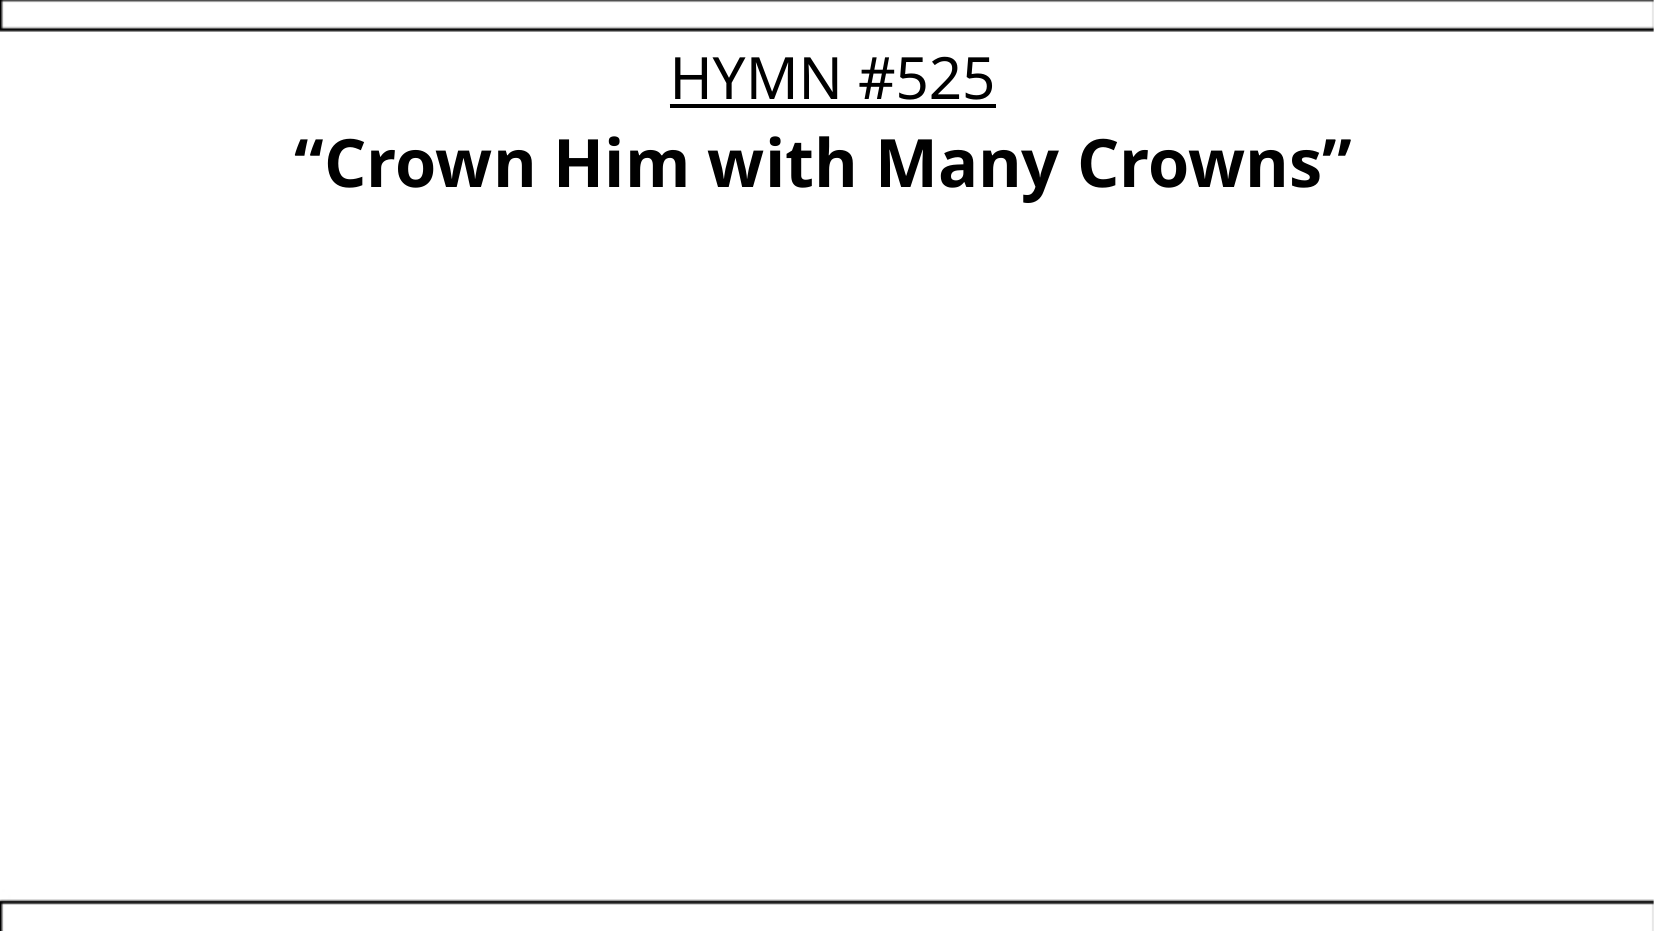

HYMN #525
“Crown Him with Many Crowns”